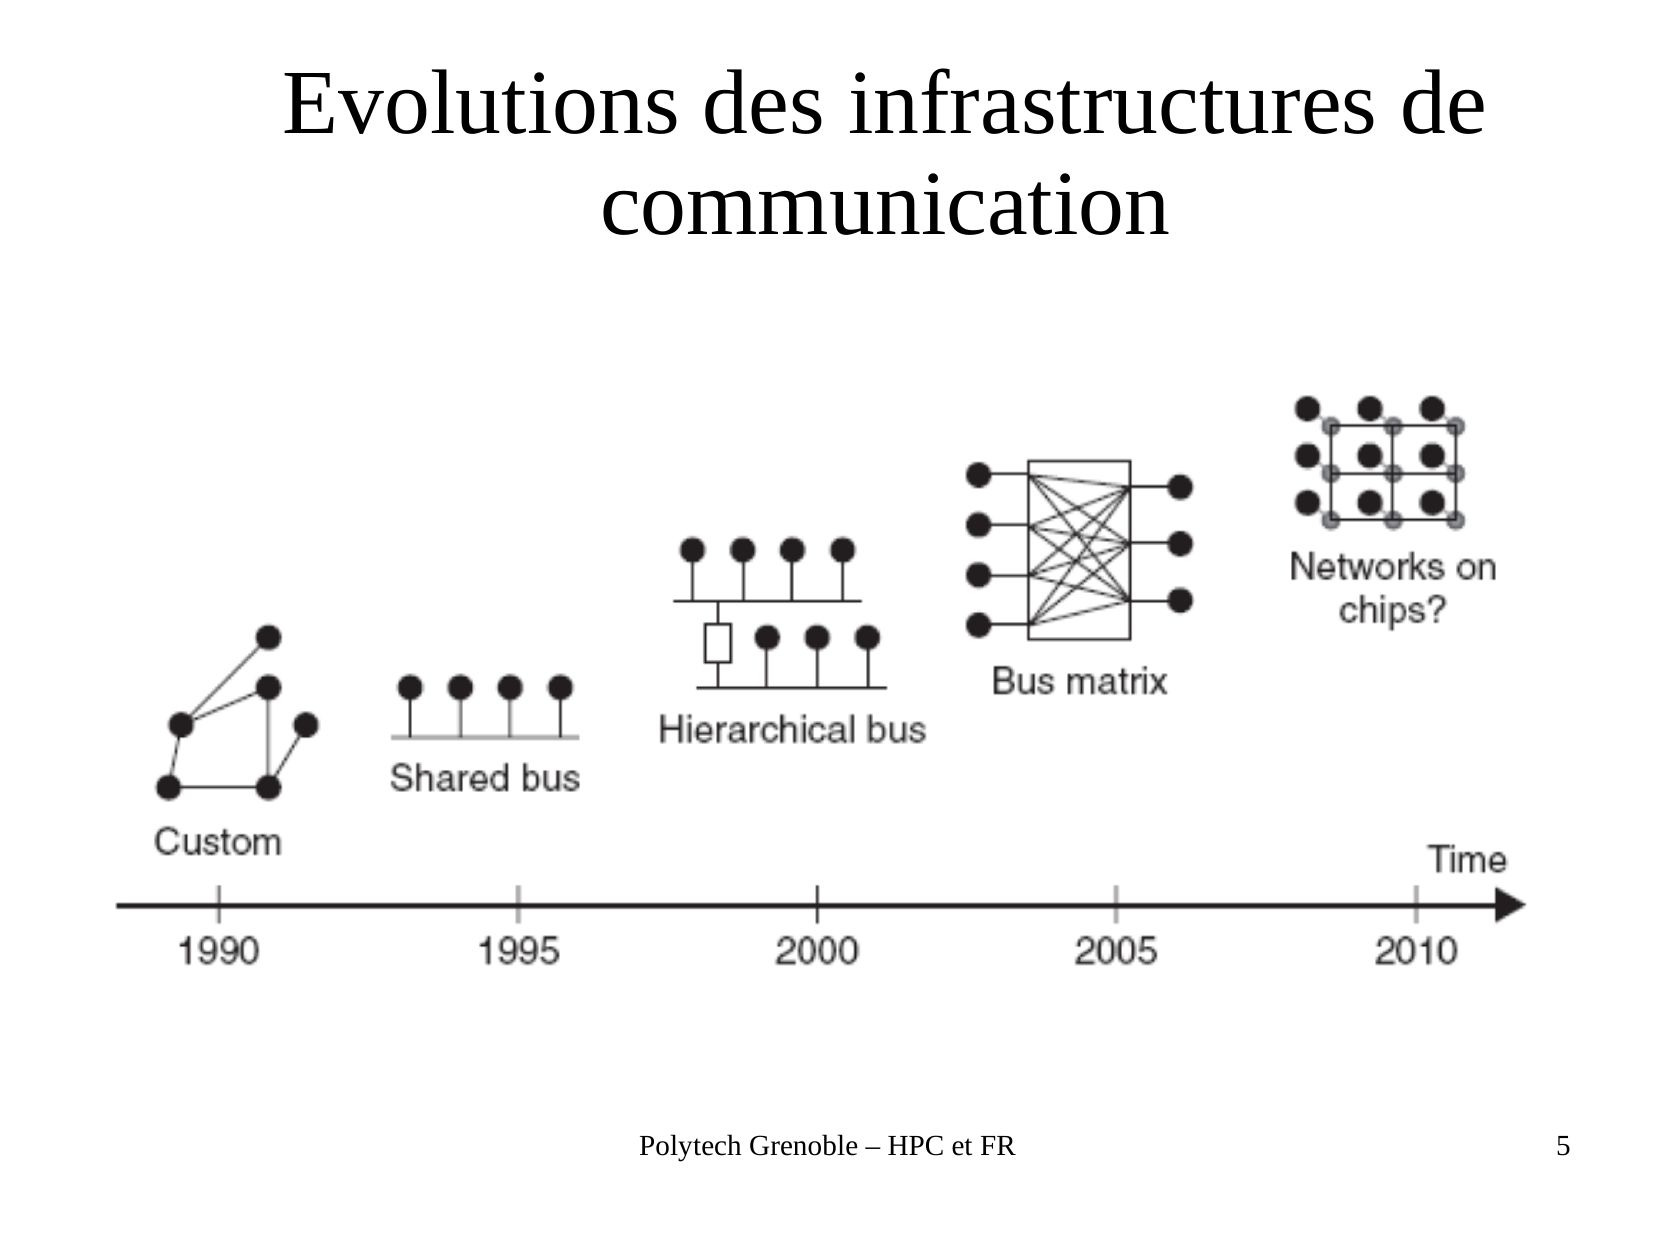

# Evolutions des infrastructures de communication
Matthieu PAYET
5